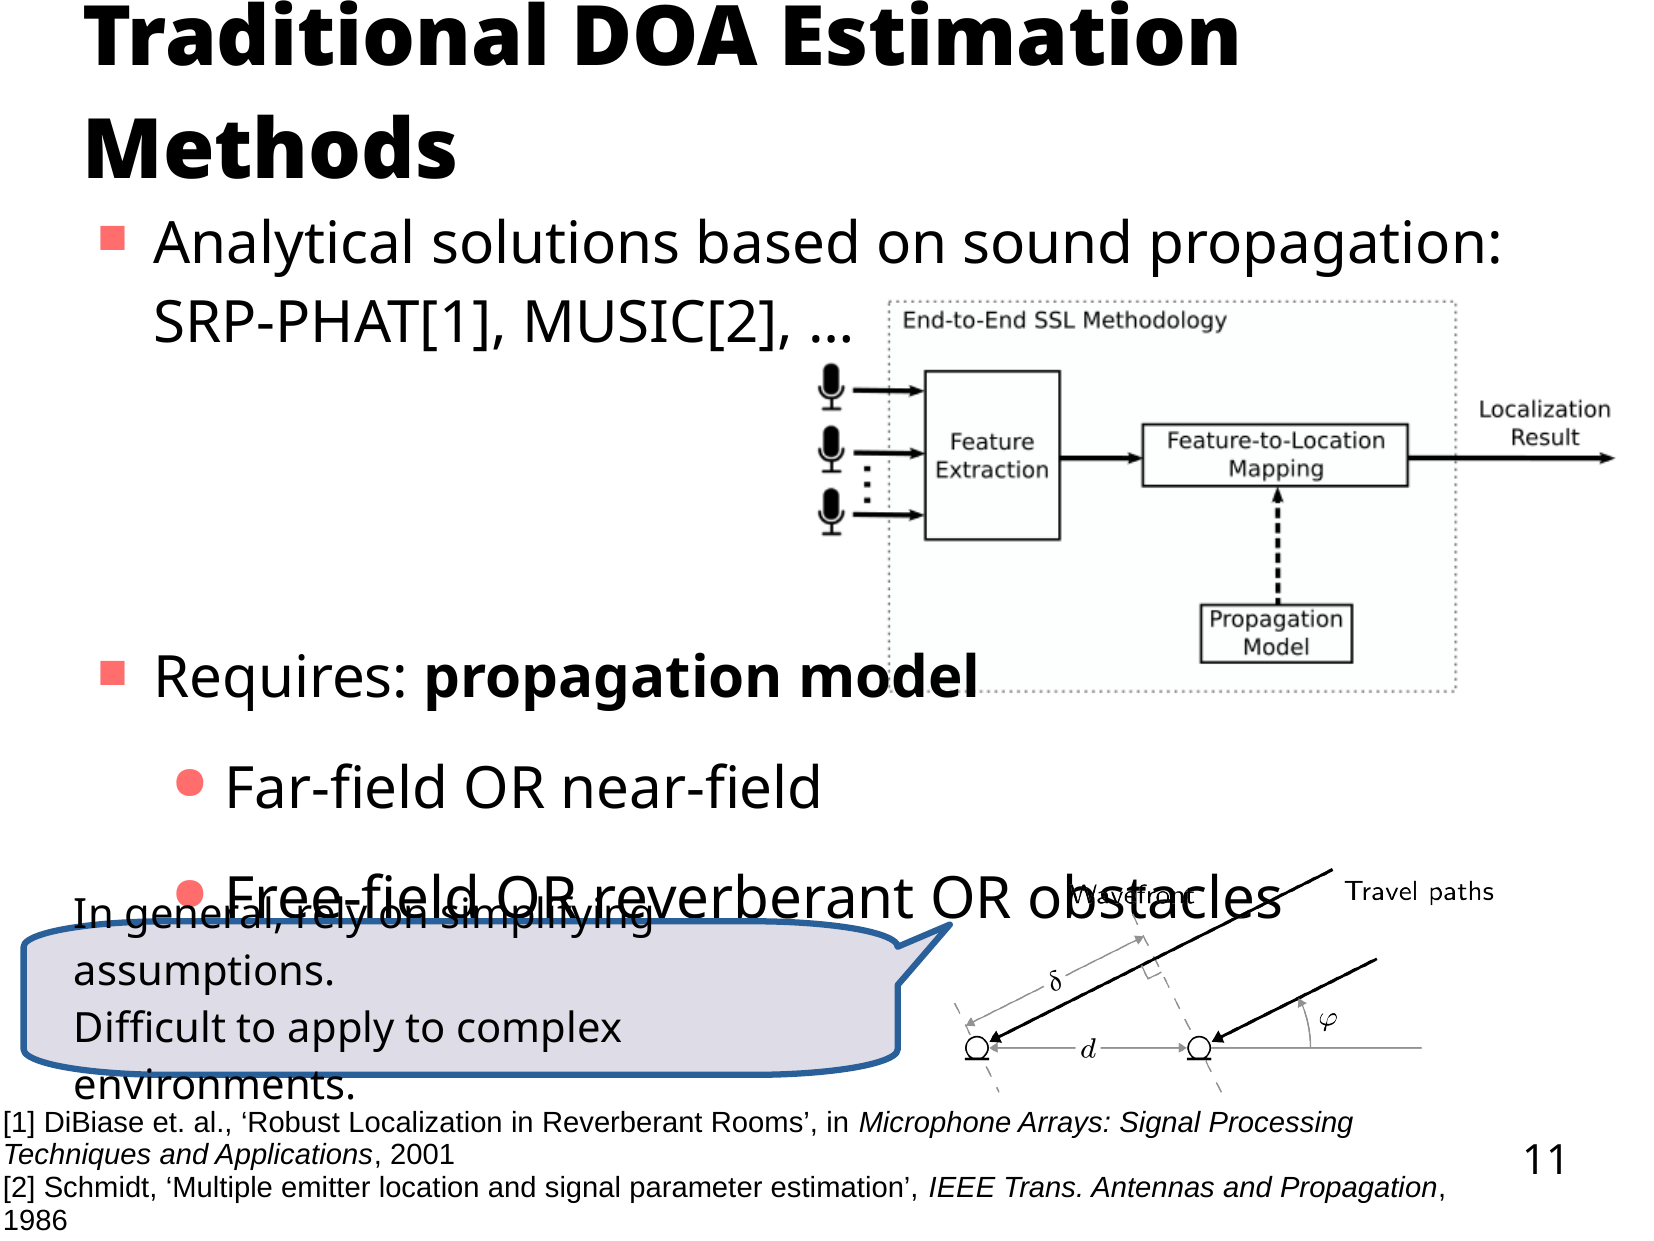

# Traditional DOA Estimation Methods
Analytical solutions based on sound propagation: SRP-PHAT[1], MUSIC[2], …
Requires: propagation model
Far-field OR near-field
Free-field OR reverberant OR obstacles
In general, rely on simplifying assumptions.
Difficult to apply to complex environments.
[1] DiBiase et. al., ‘Robust Localization in Reverberant Rooms’, in Microphone Arrays: Signal Processing Techniques and Applications, 2001
[2] Schmidt, ‘Multiple emitter location and signal parameter estimation’, IEEE Trans. Antennas and Propagation, 1986
11